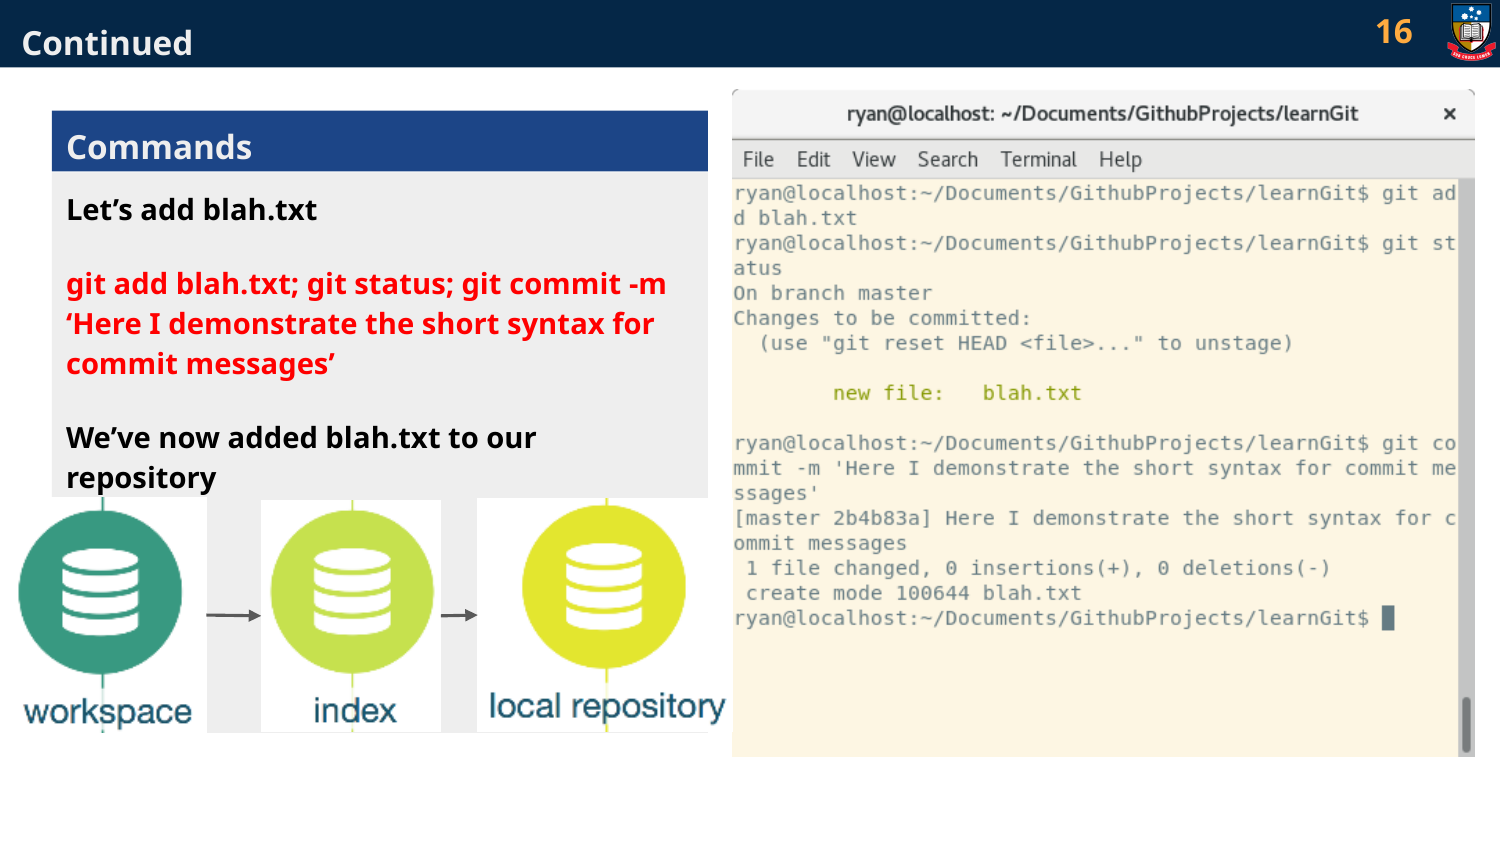

Continued
# Commands
Let’s add blah.txt
git add blah.txt; git status; git commit -m ‘Here I demonstrate the short syntax for commit messages’
We’ve now added blah.txt to our repository